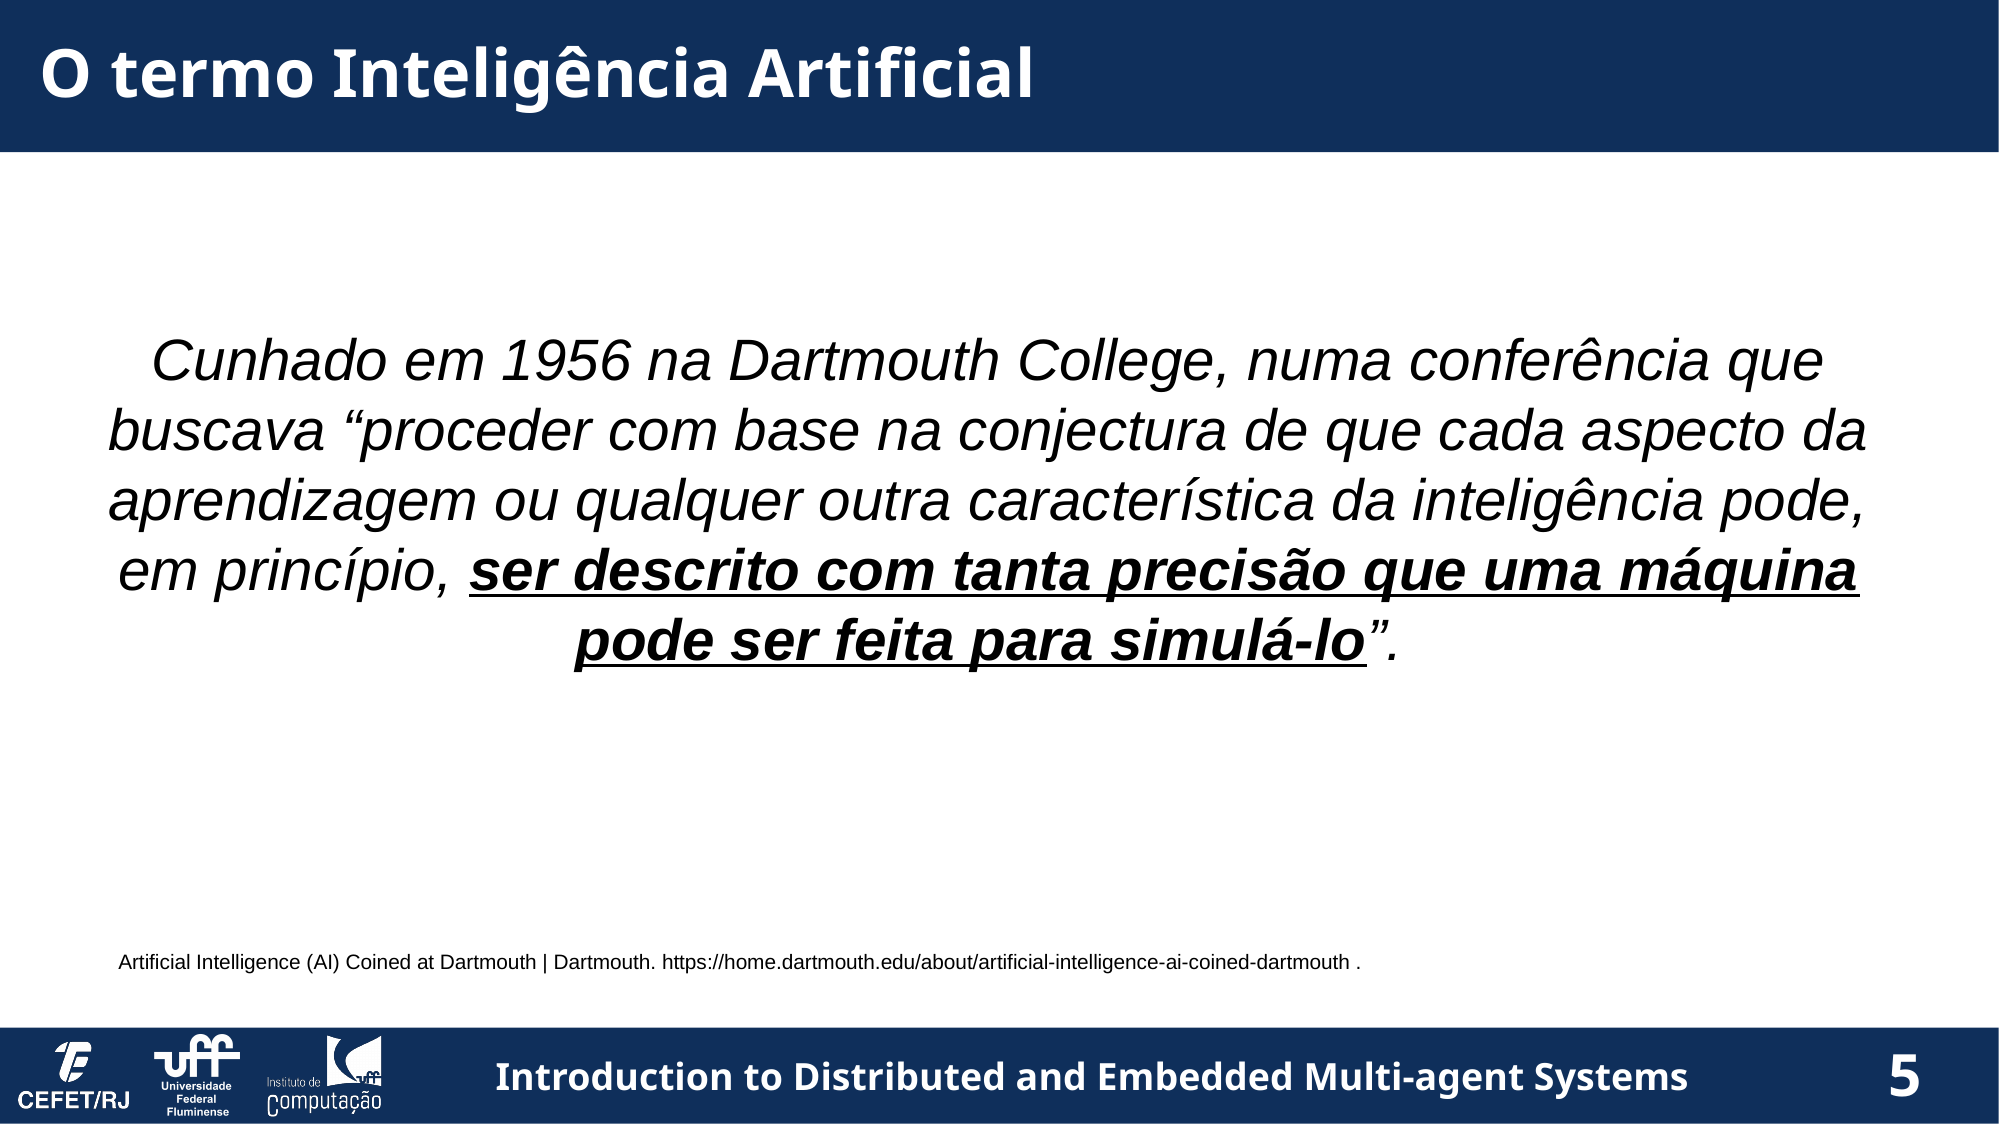

O termo Inteligência Artificial
Cunhado em 1956 na Dartmouth College, numa conferência que buscava “proceder com base na conjectura de que cada aspecto da aprendizagem ou qualquer outra característica da inteligência pode, em princípio, ser descrito com tanta precisão que uma máquina pode ser feita para simulá-lo”.
Artificial Intelligence (AI) Coined at Dartmouth | Dartmouth. https://home.dartmouth.edu/about/artificial-intelligence-ai-coined-dartmouth .